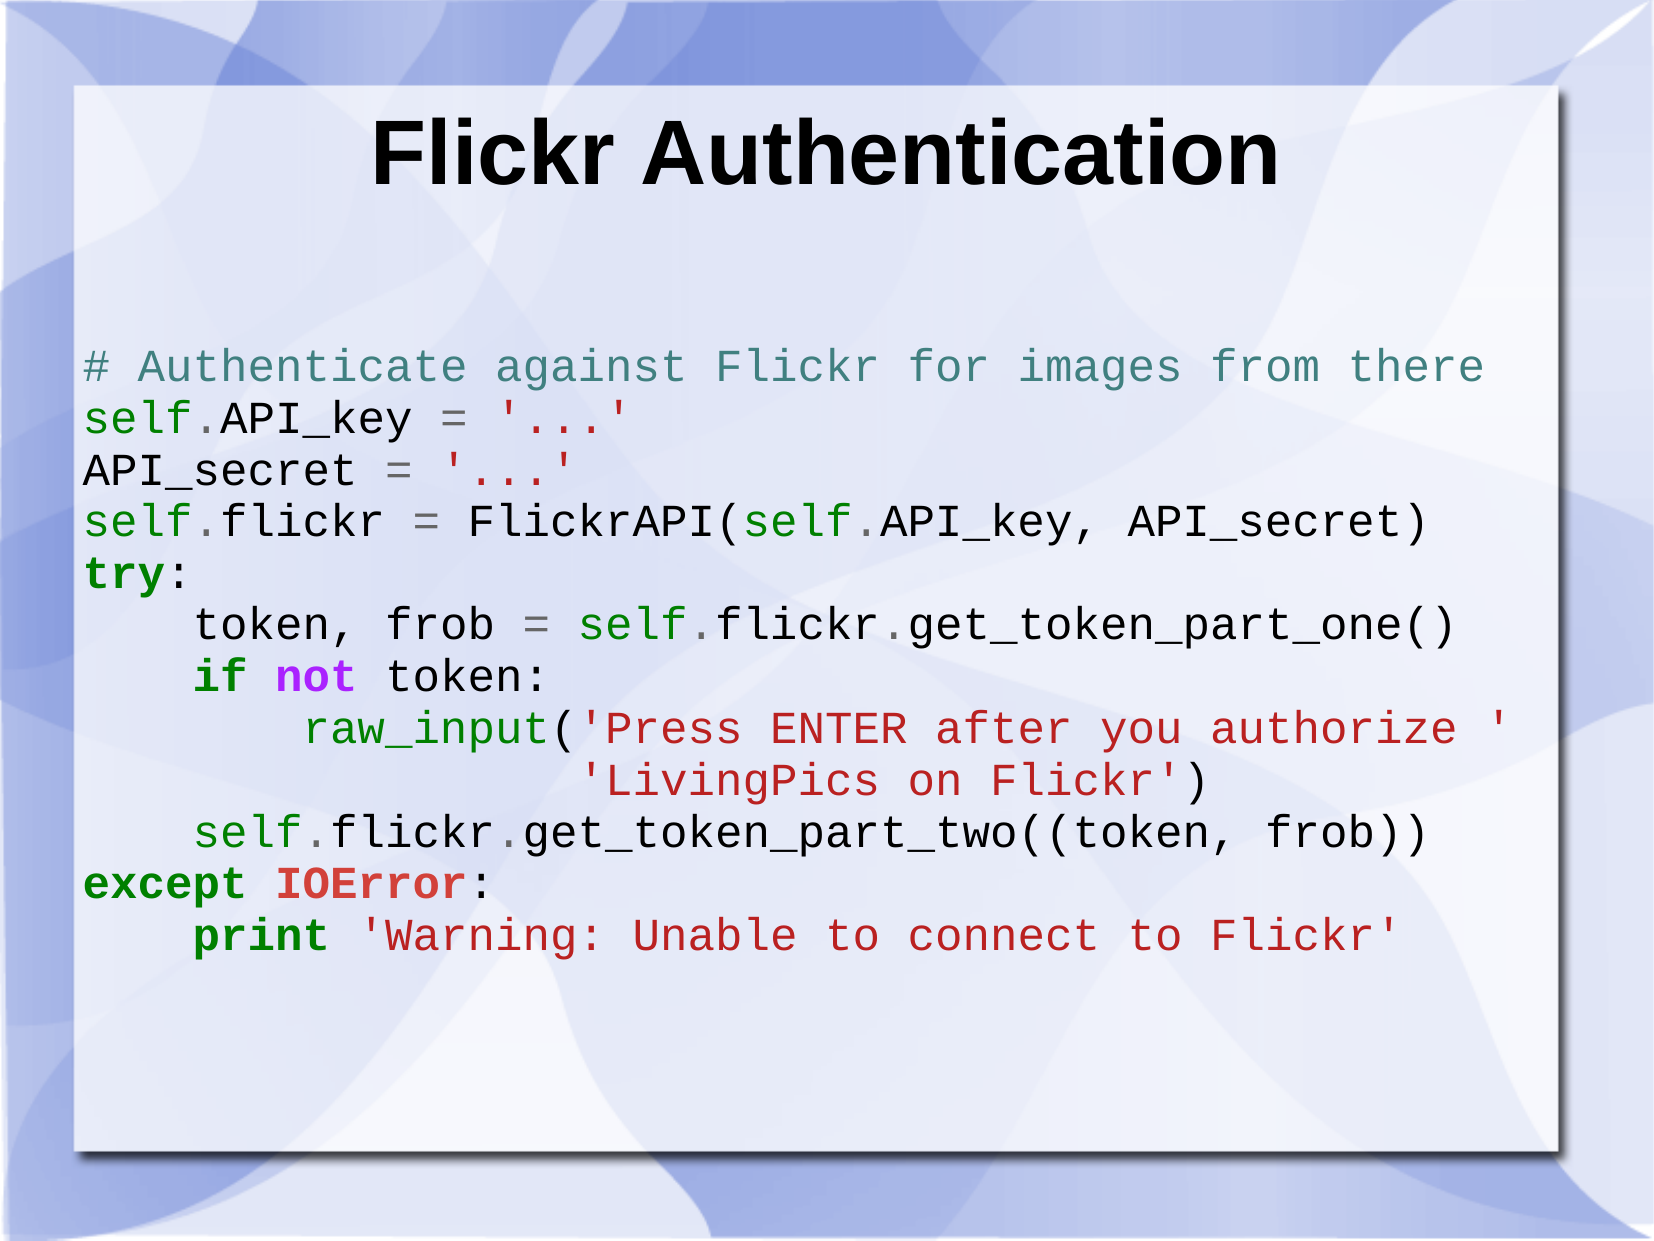

# Flickr Authentication
# Authenticate against Flickr for images from there self.API_key = '...' API_secret = '...' self.flickr = FlickrAPI(self.API_key, API_secret) try: token, frob = self.flickr.get_token_part_one() if not token: raw_input('Press ENTER after you authorize ' 'LivingPics on Flickr') self.flickr.get_token_part_two((token, frob)) except IOError: print 'Warning: Unable to connect to Flickr'